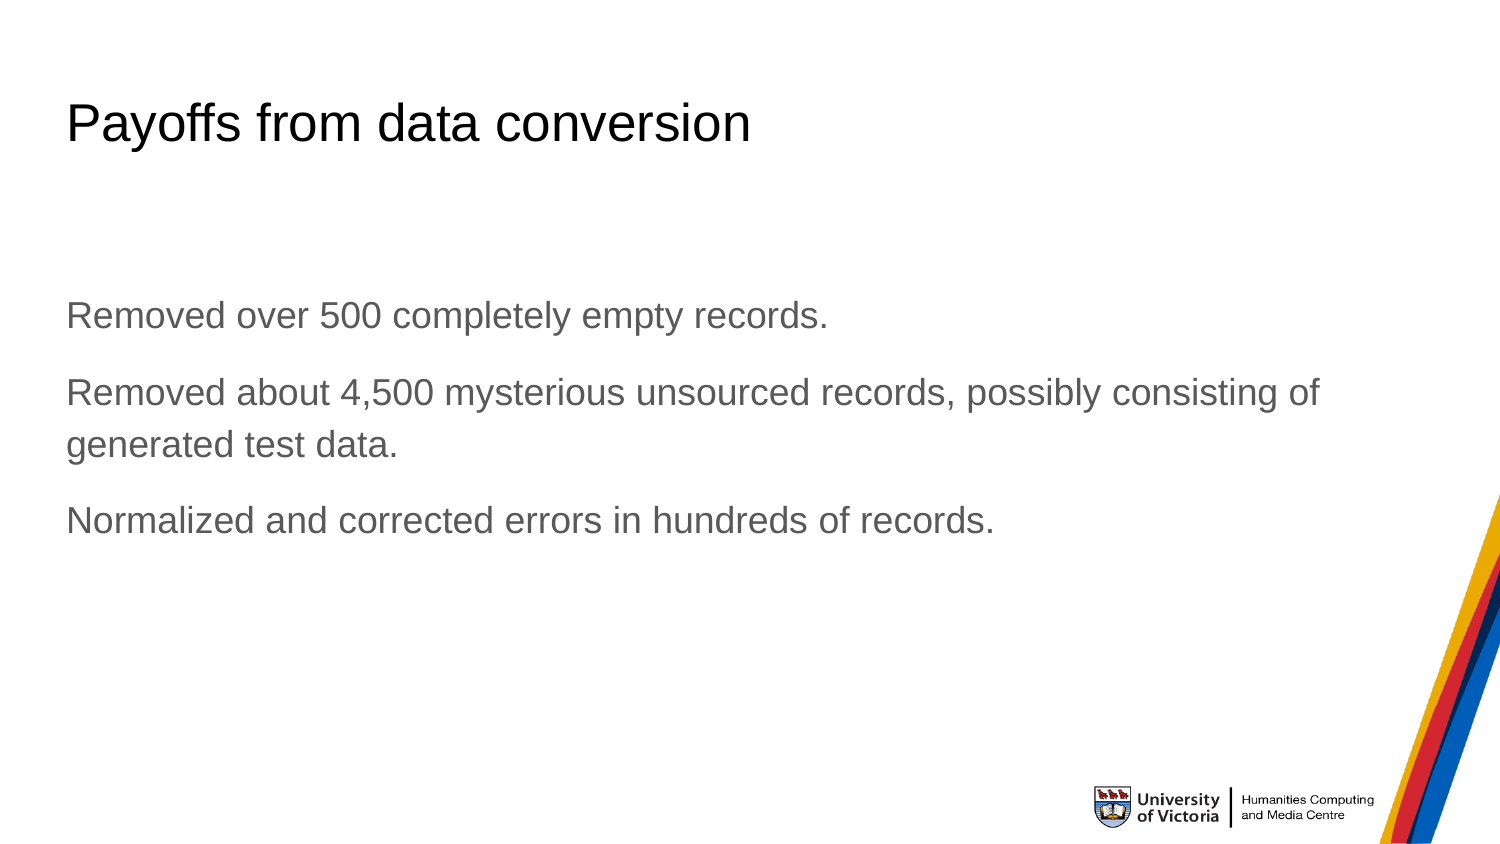

# Payoffs from data conversion
Removed over 500 completely empty records.
Removed about 4,500 mysterious unsourced records, possibly consisting of generated test data.
Normalized and corrected errors in hundreds of records.